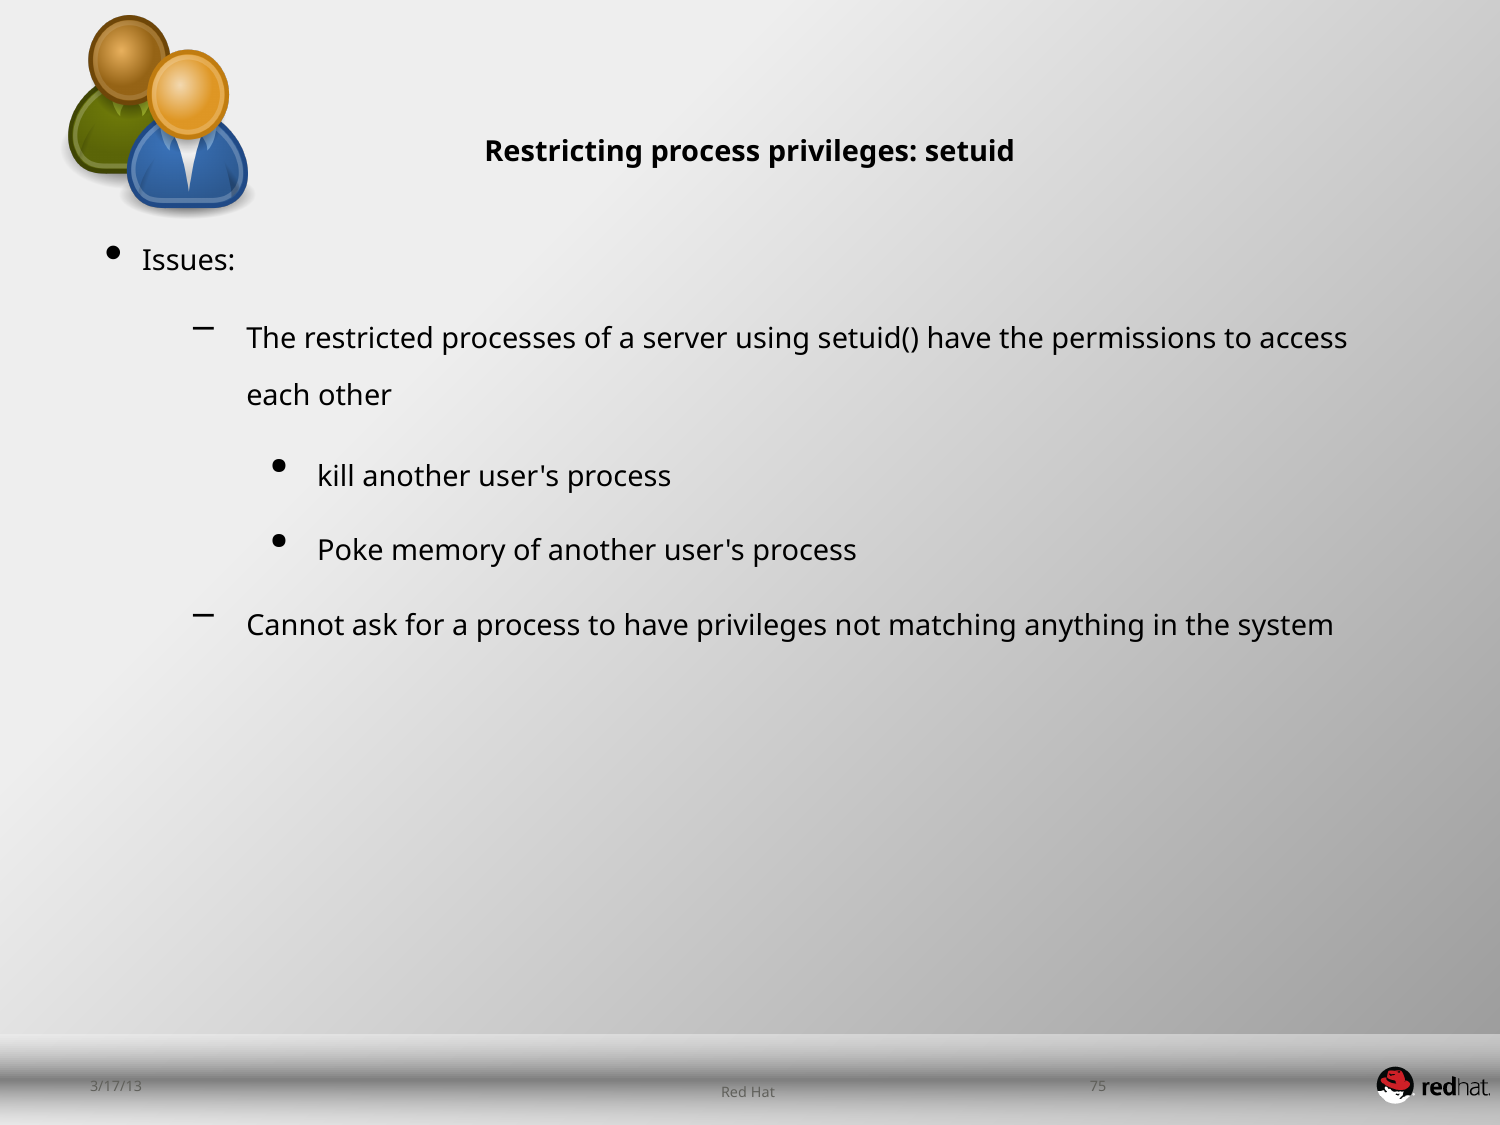

# Restricting process privileges: setuid
Issues:
The restricted processes of a server using setuid() have the permissions to access each other
kill another user's process
Poke memory of another user's process
Cannot ask for a process to have privileges not matching anything in the system
3/17/13
Red Hat